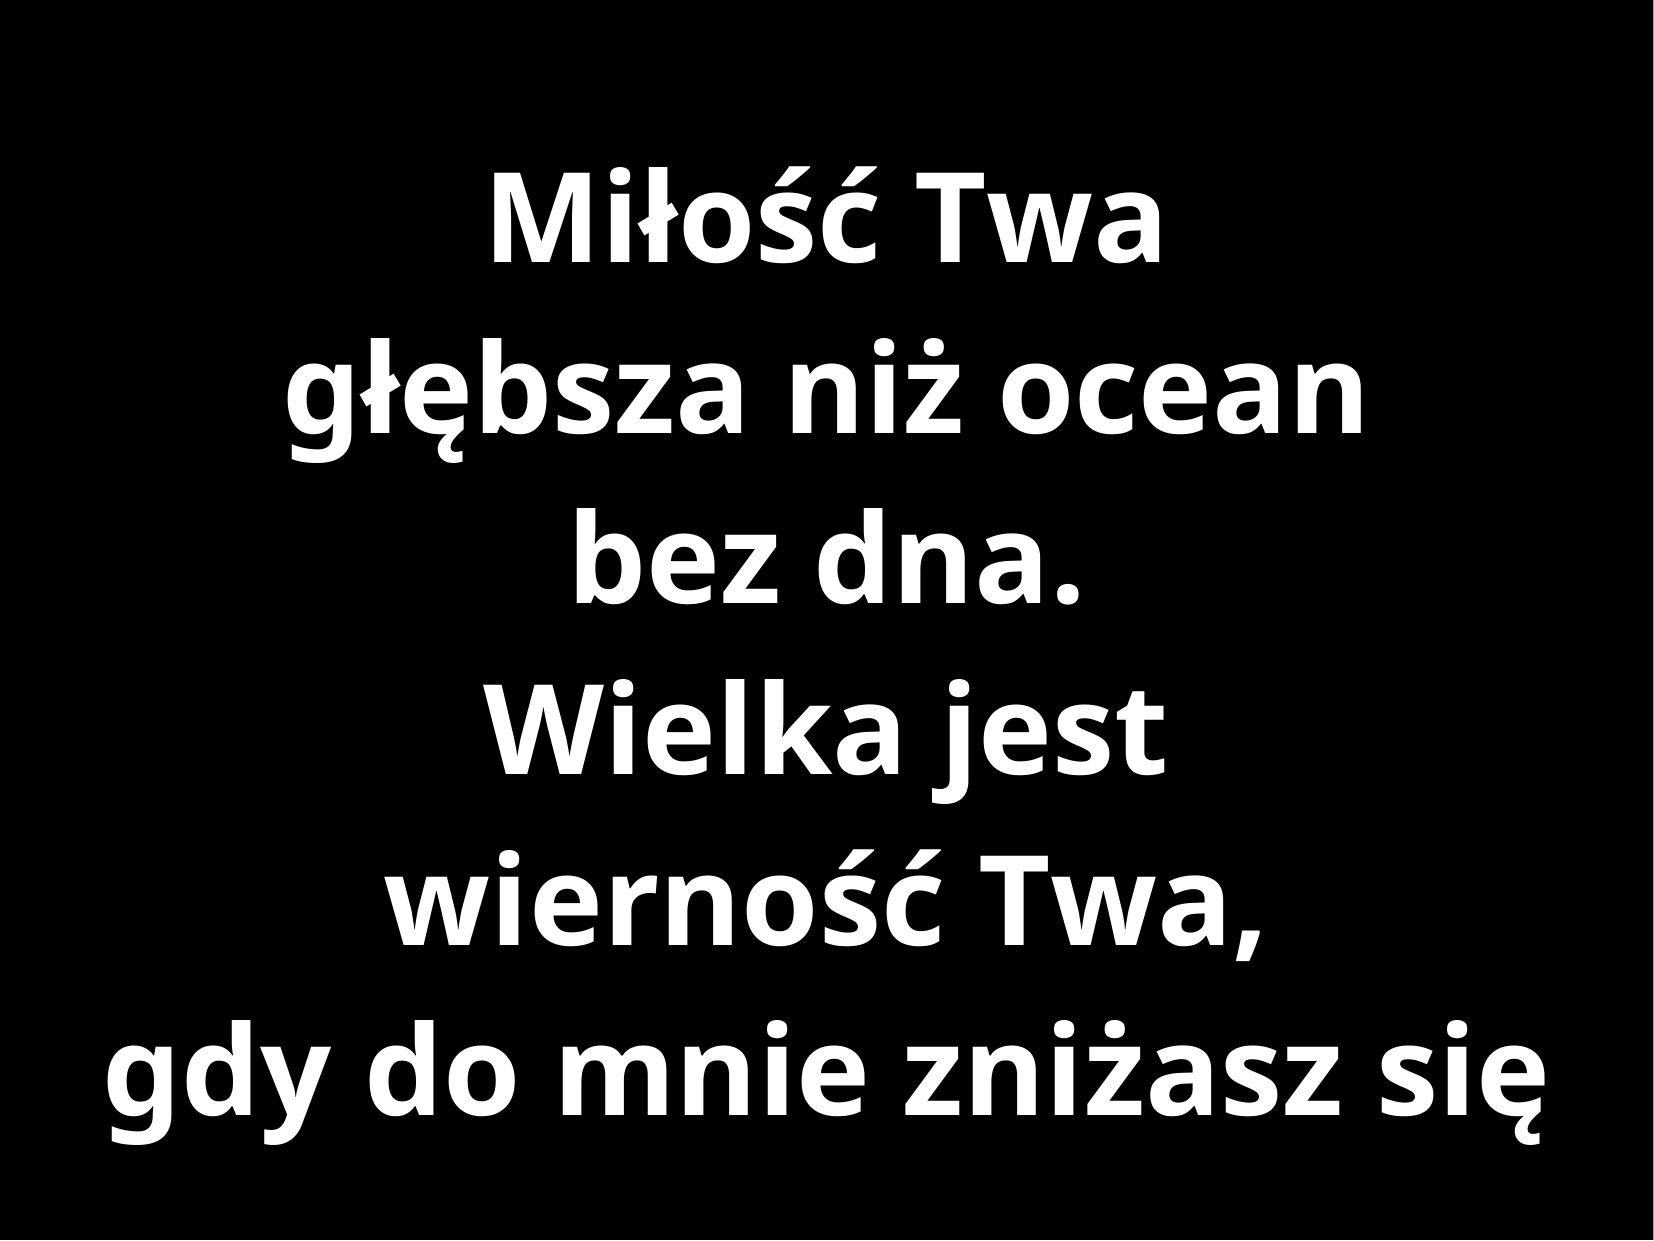

# Miłość Twa głębsza niż ocean bez dna. Wielka jest wierność Twa, gdy do mnie zniżasz się